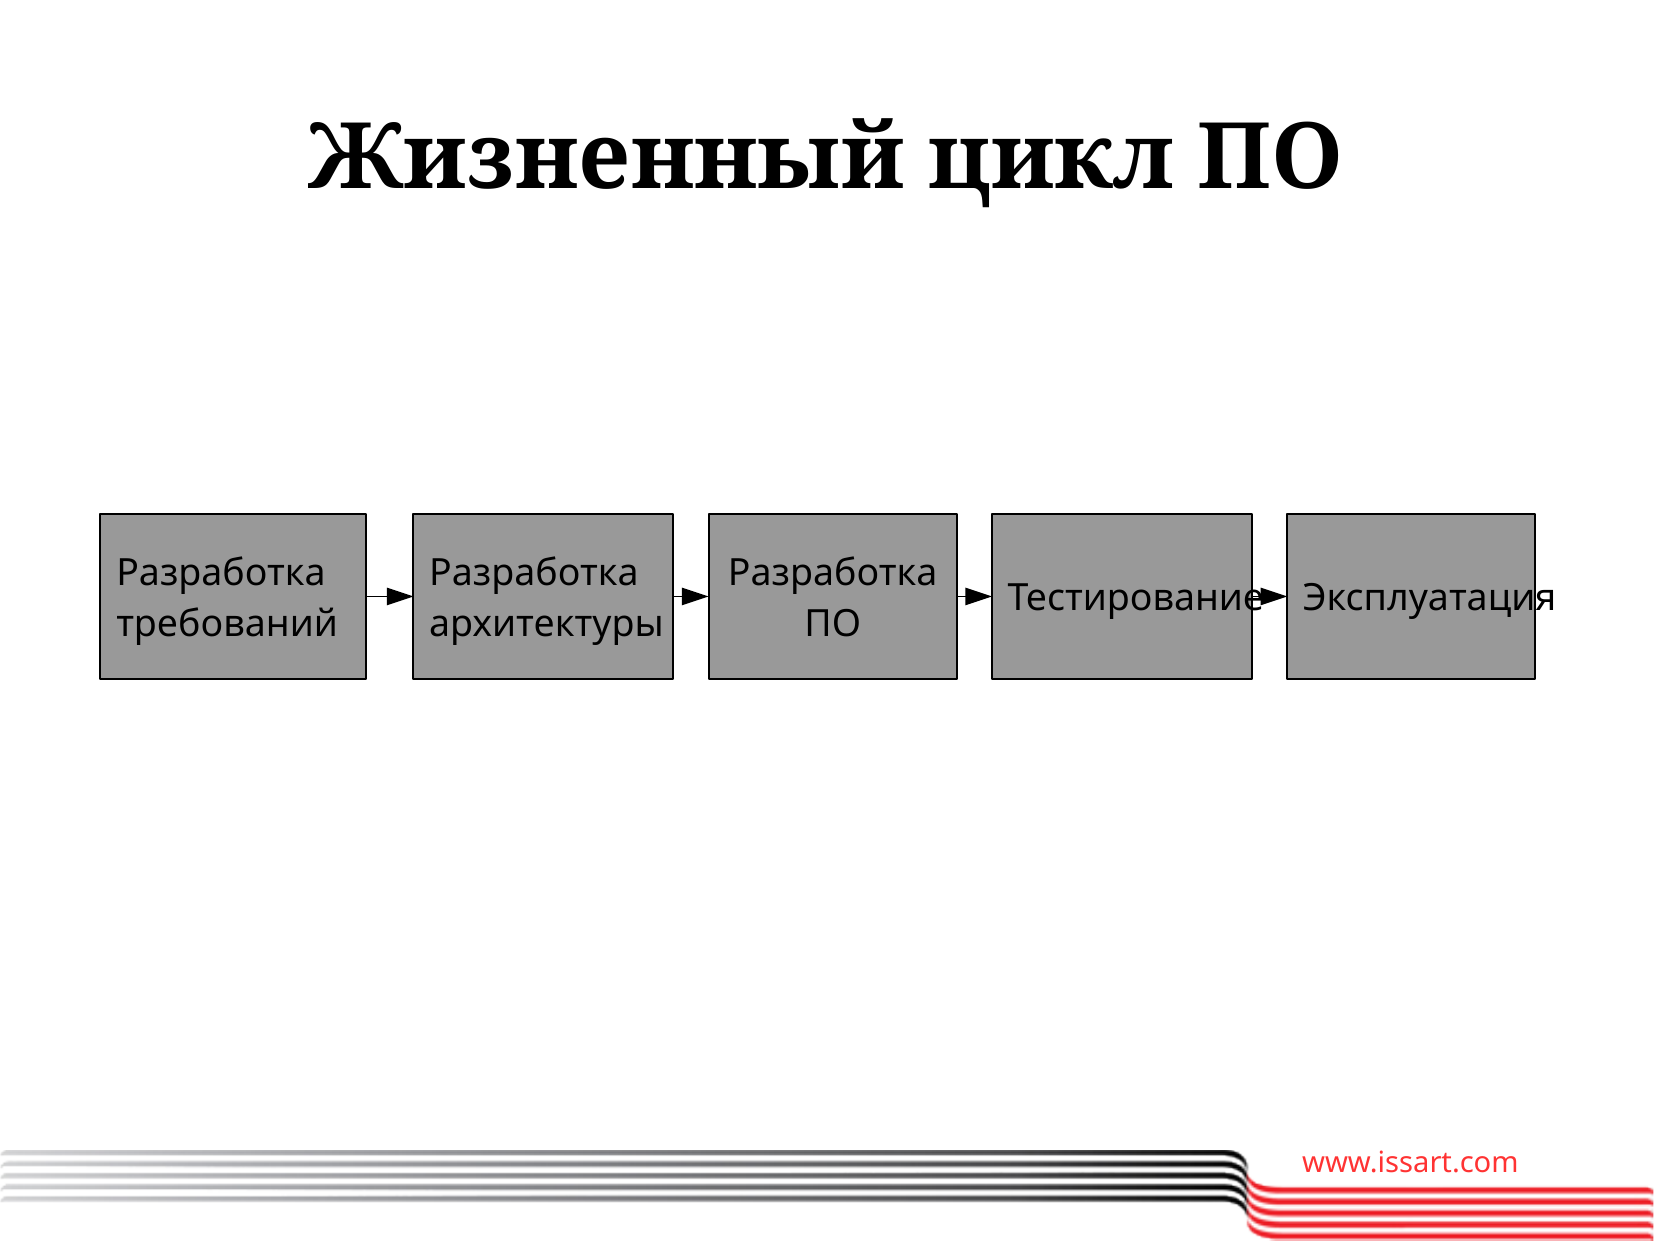

# Жизненный цикл ПО
Эксплуатация
Тестирование
Разработка
ПО
Разработка
архитектуры
Разработка
требований
www.issart.com